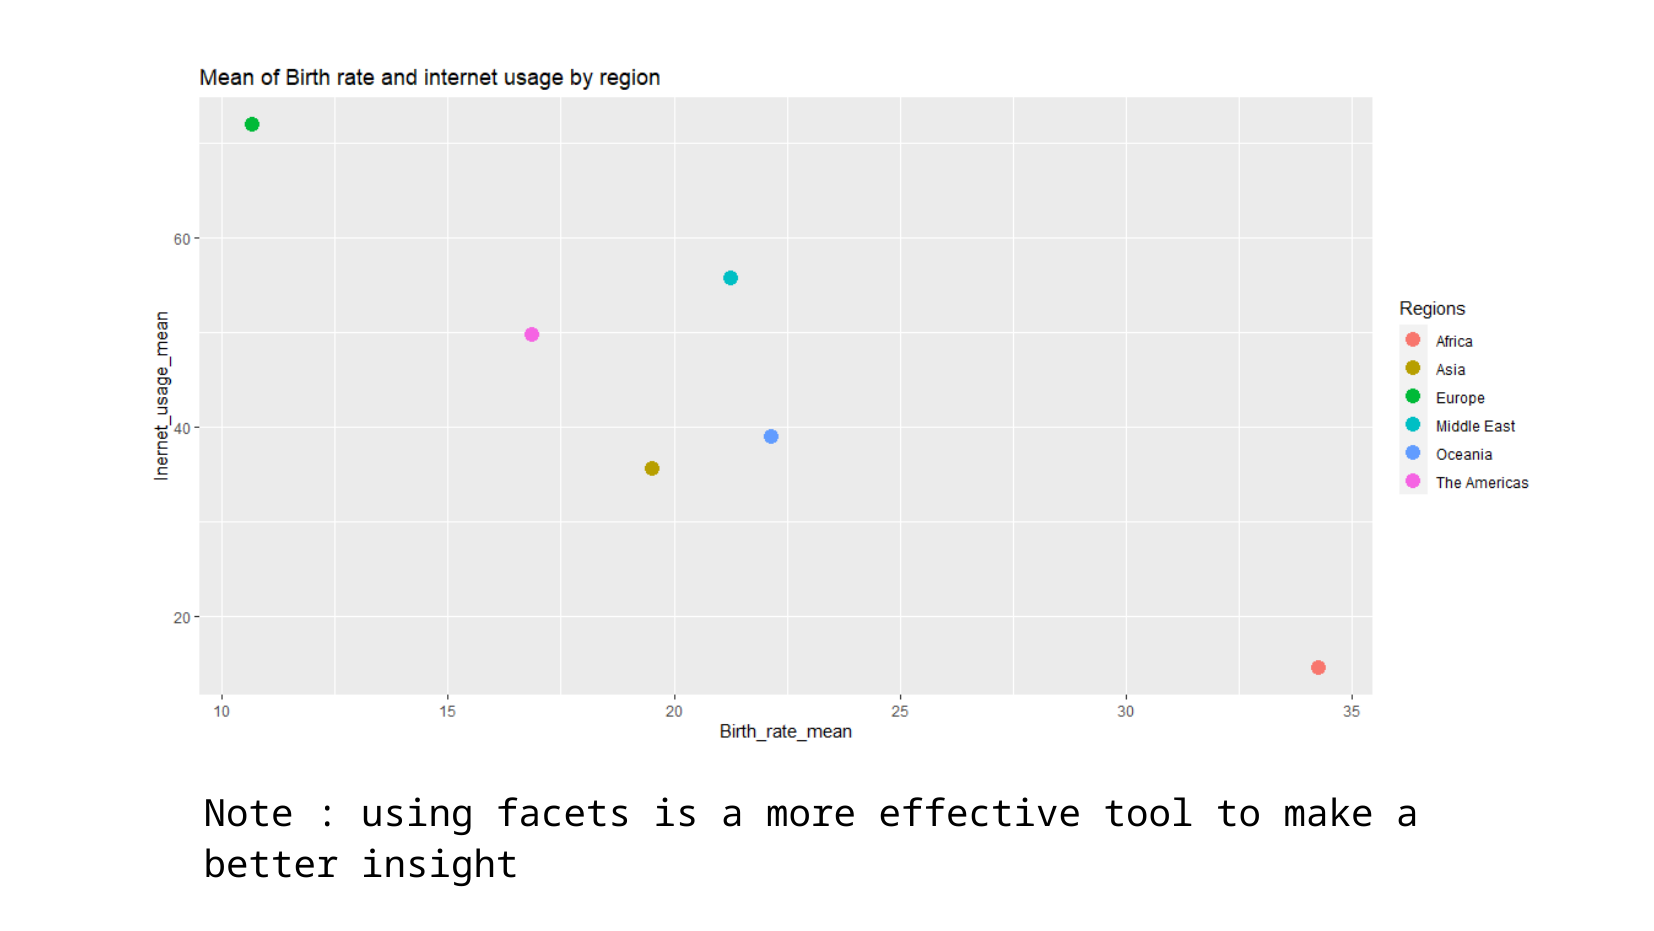

Note : using facets is a more effective tool to make a better insight